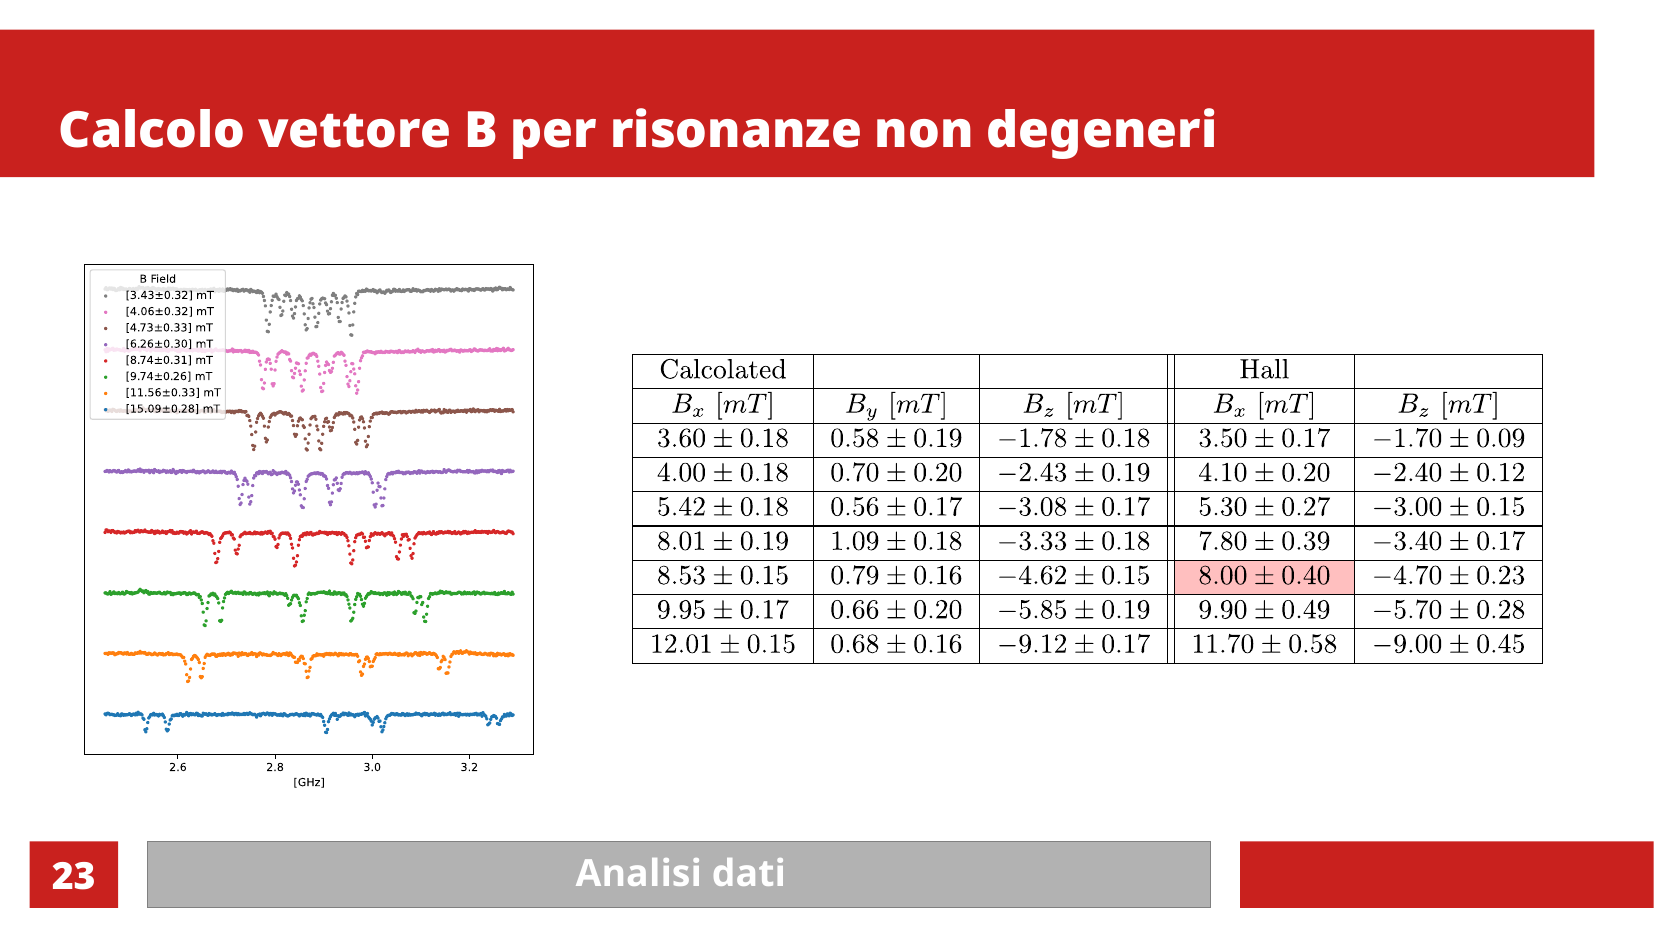

# Calcolo vettore B per risonanze non degeneri
Analisi dati
23